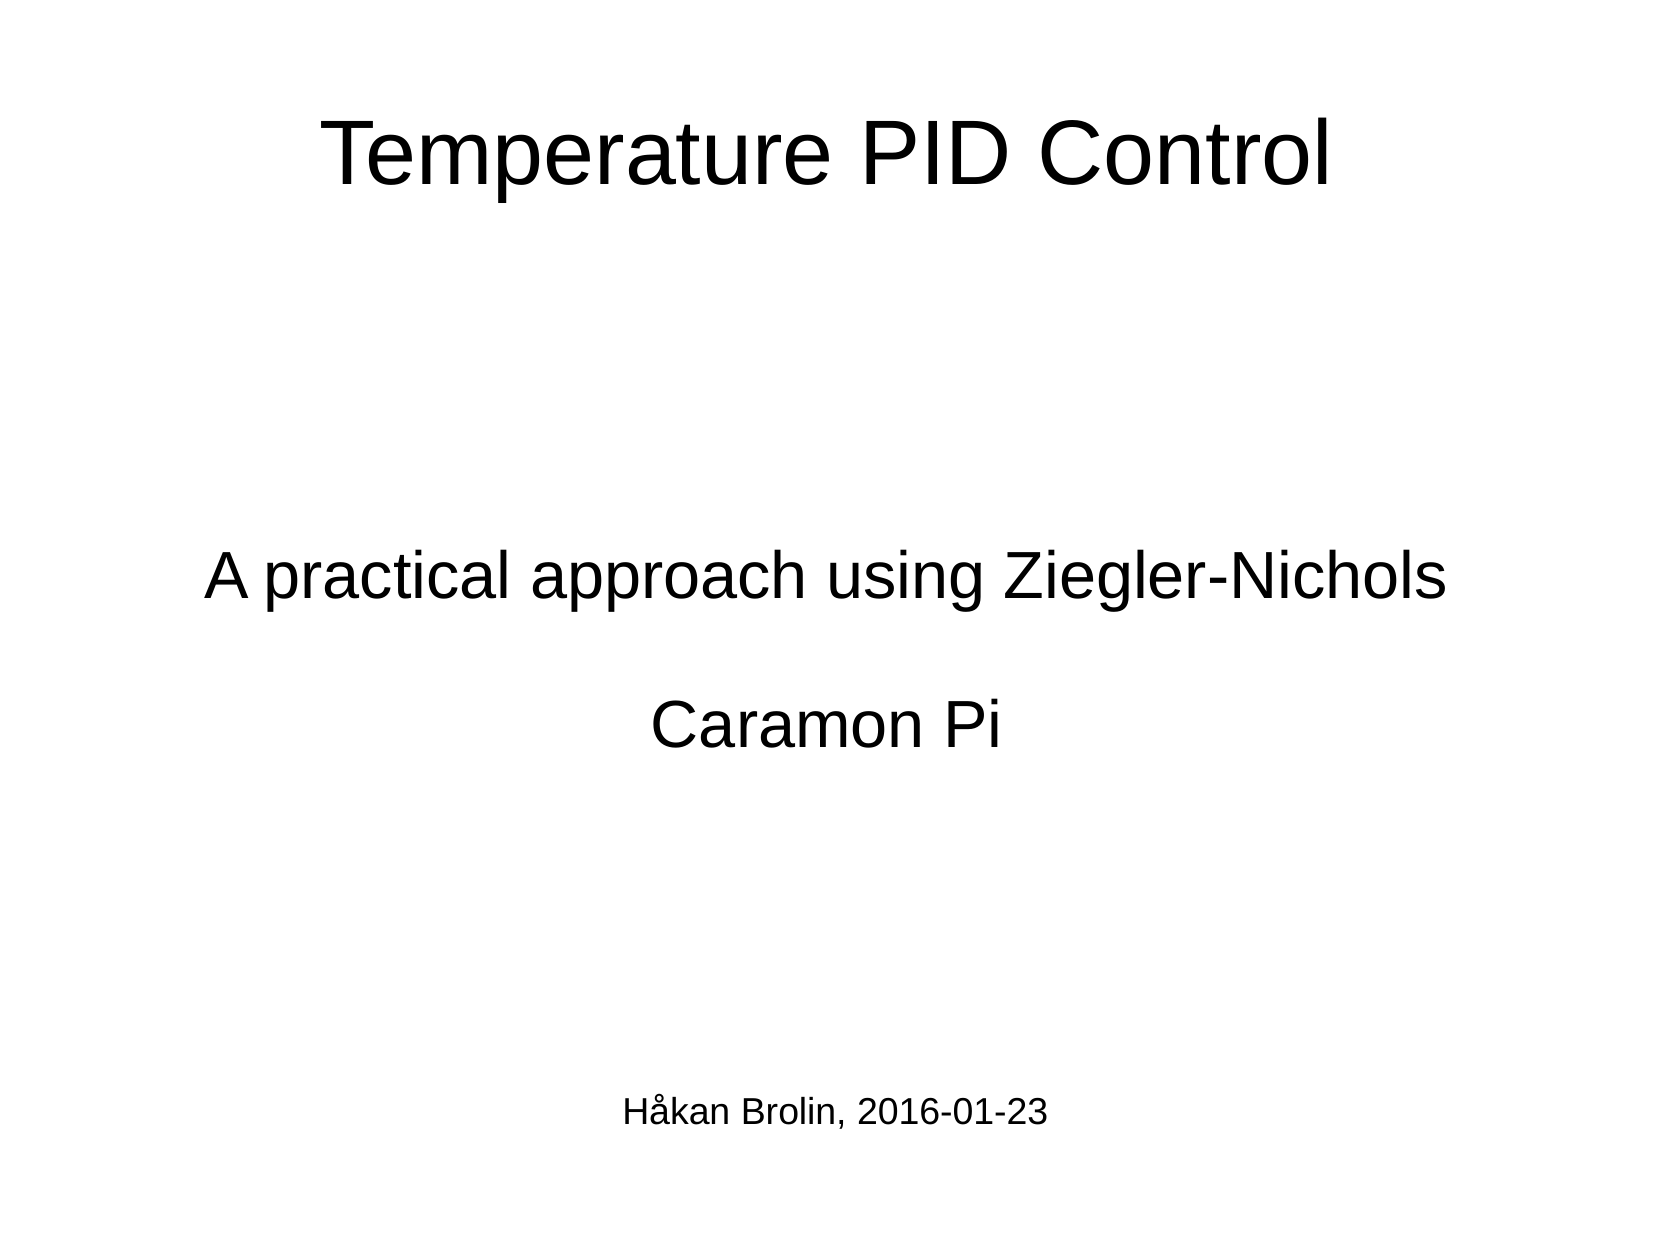

# Temperature PID Control
A practical approach using Ziegler-Nichols
Caramon Pi
Håkan Brolin, 2016-01-23